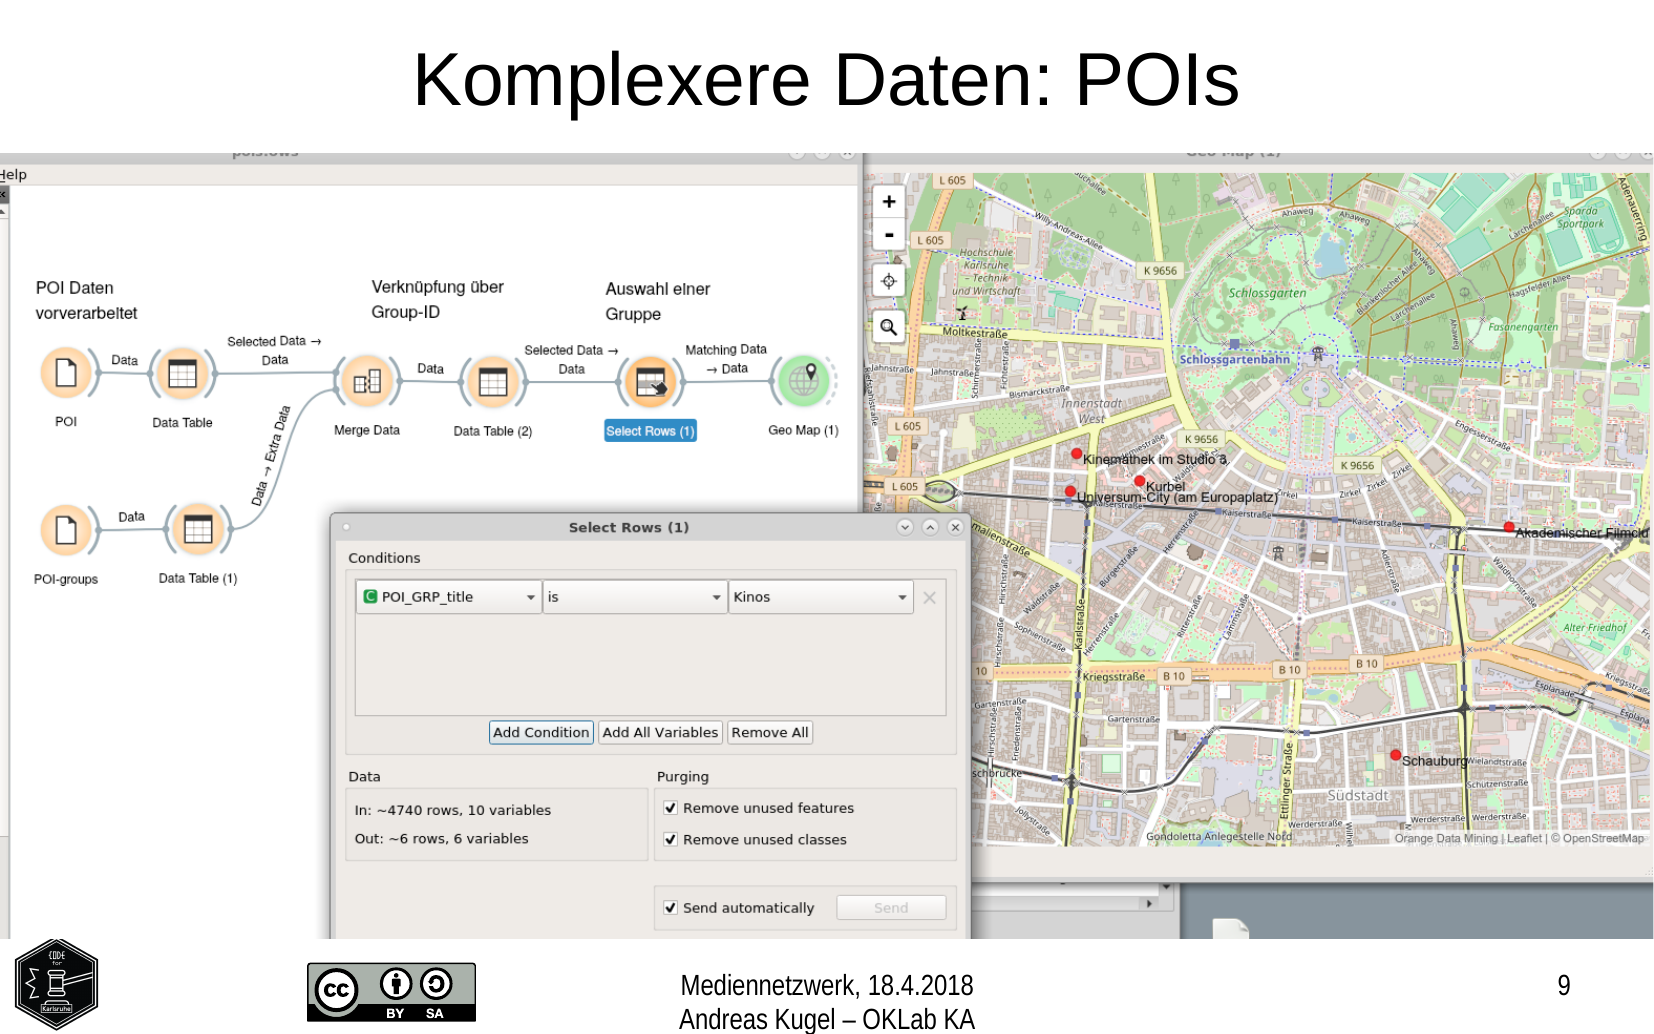

# Komplexere Daten: POIs
Wie werden Zahlen zu Codes?
9